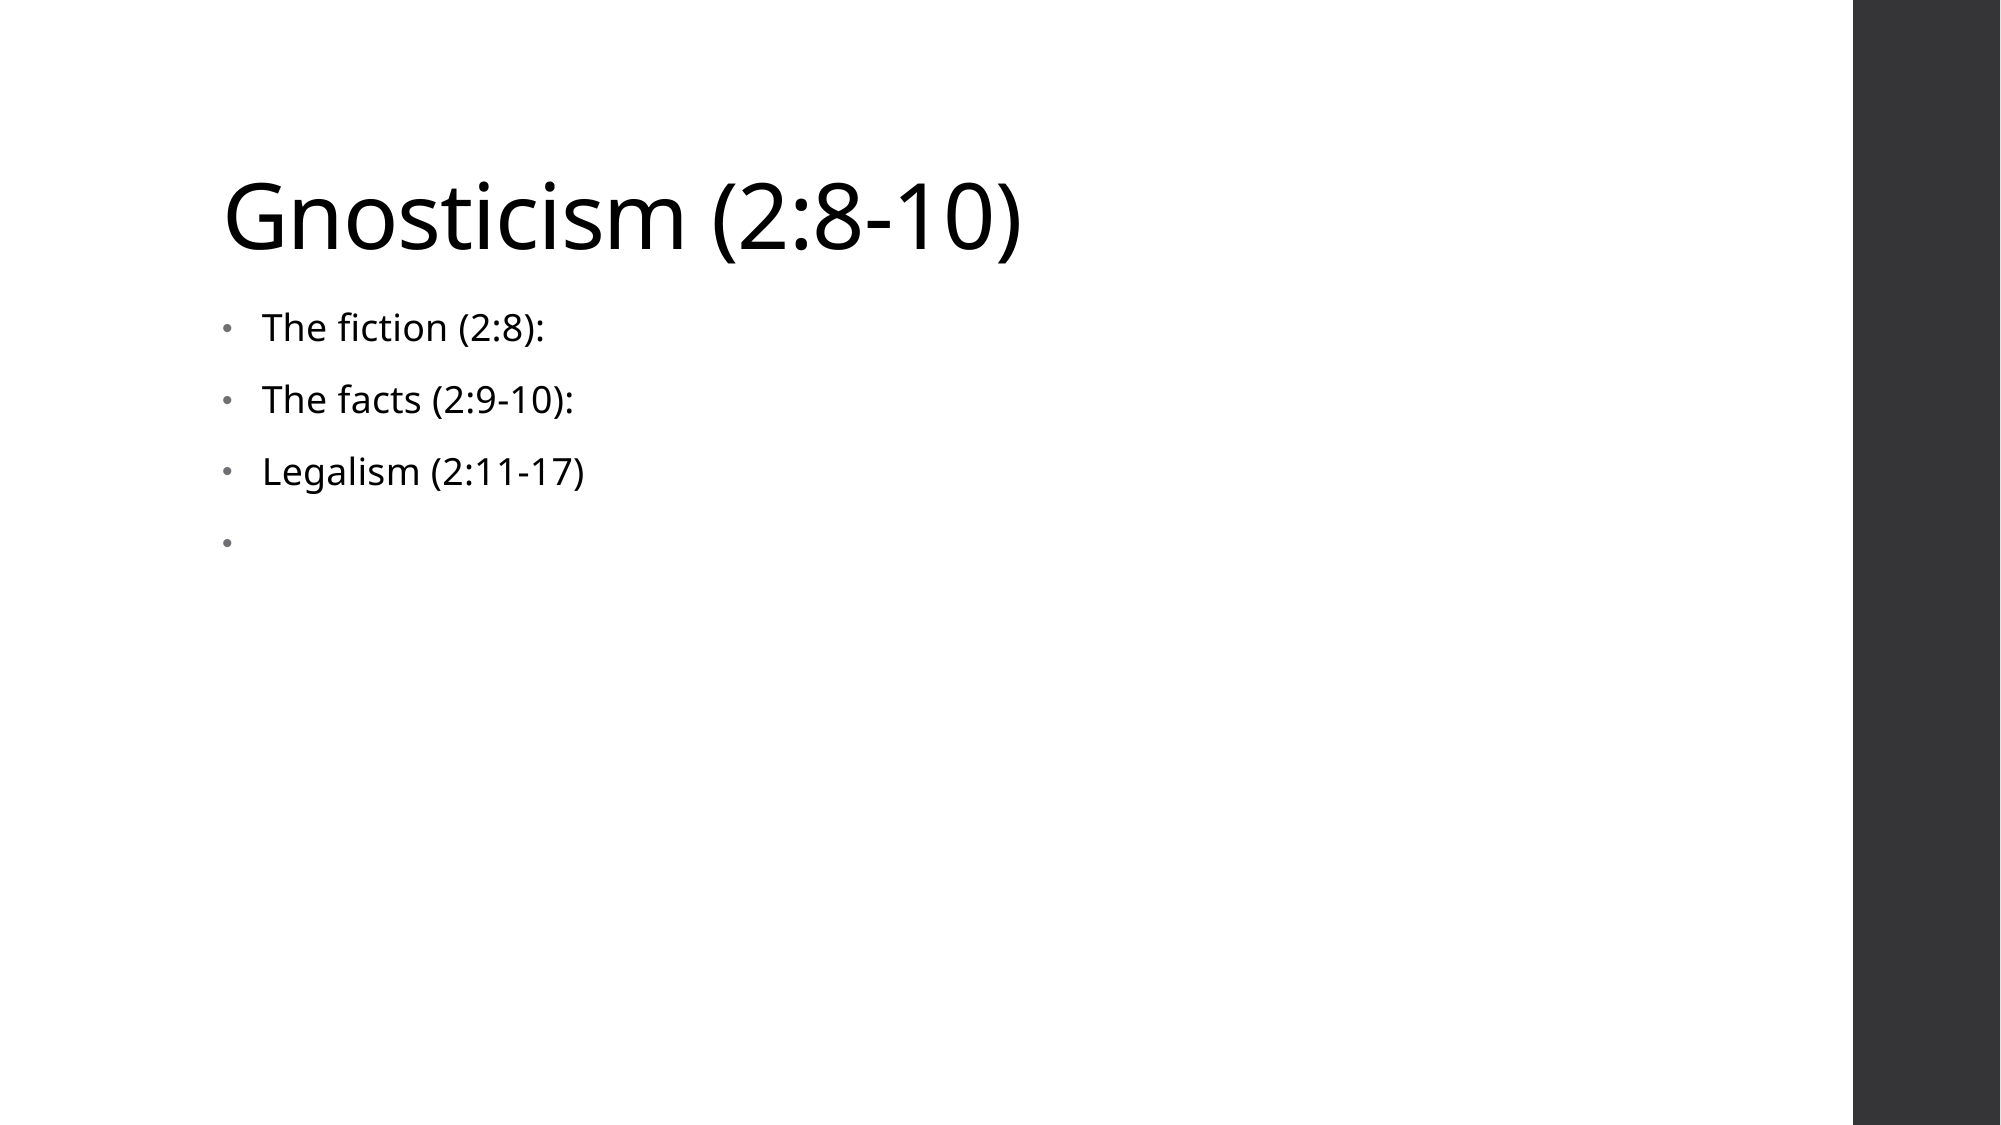

# Gnosticism (2:8-10)
 The fiction (2:8):
 The facts (2:9-10):
 Legalism (2:11-17)